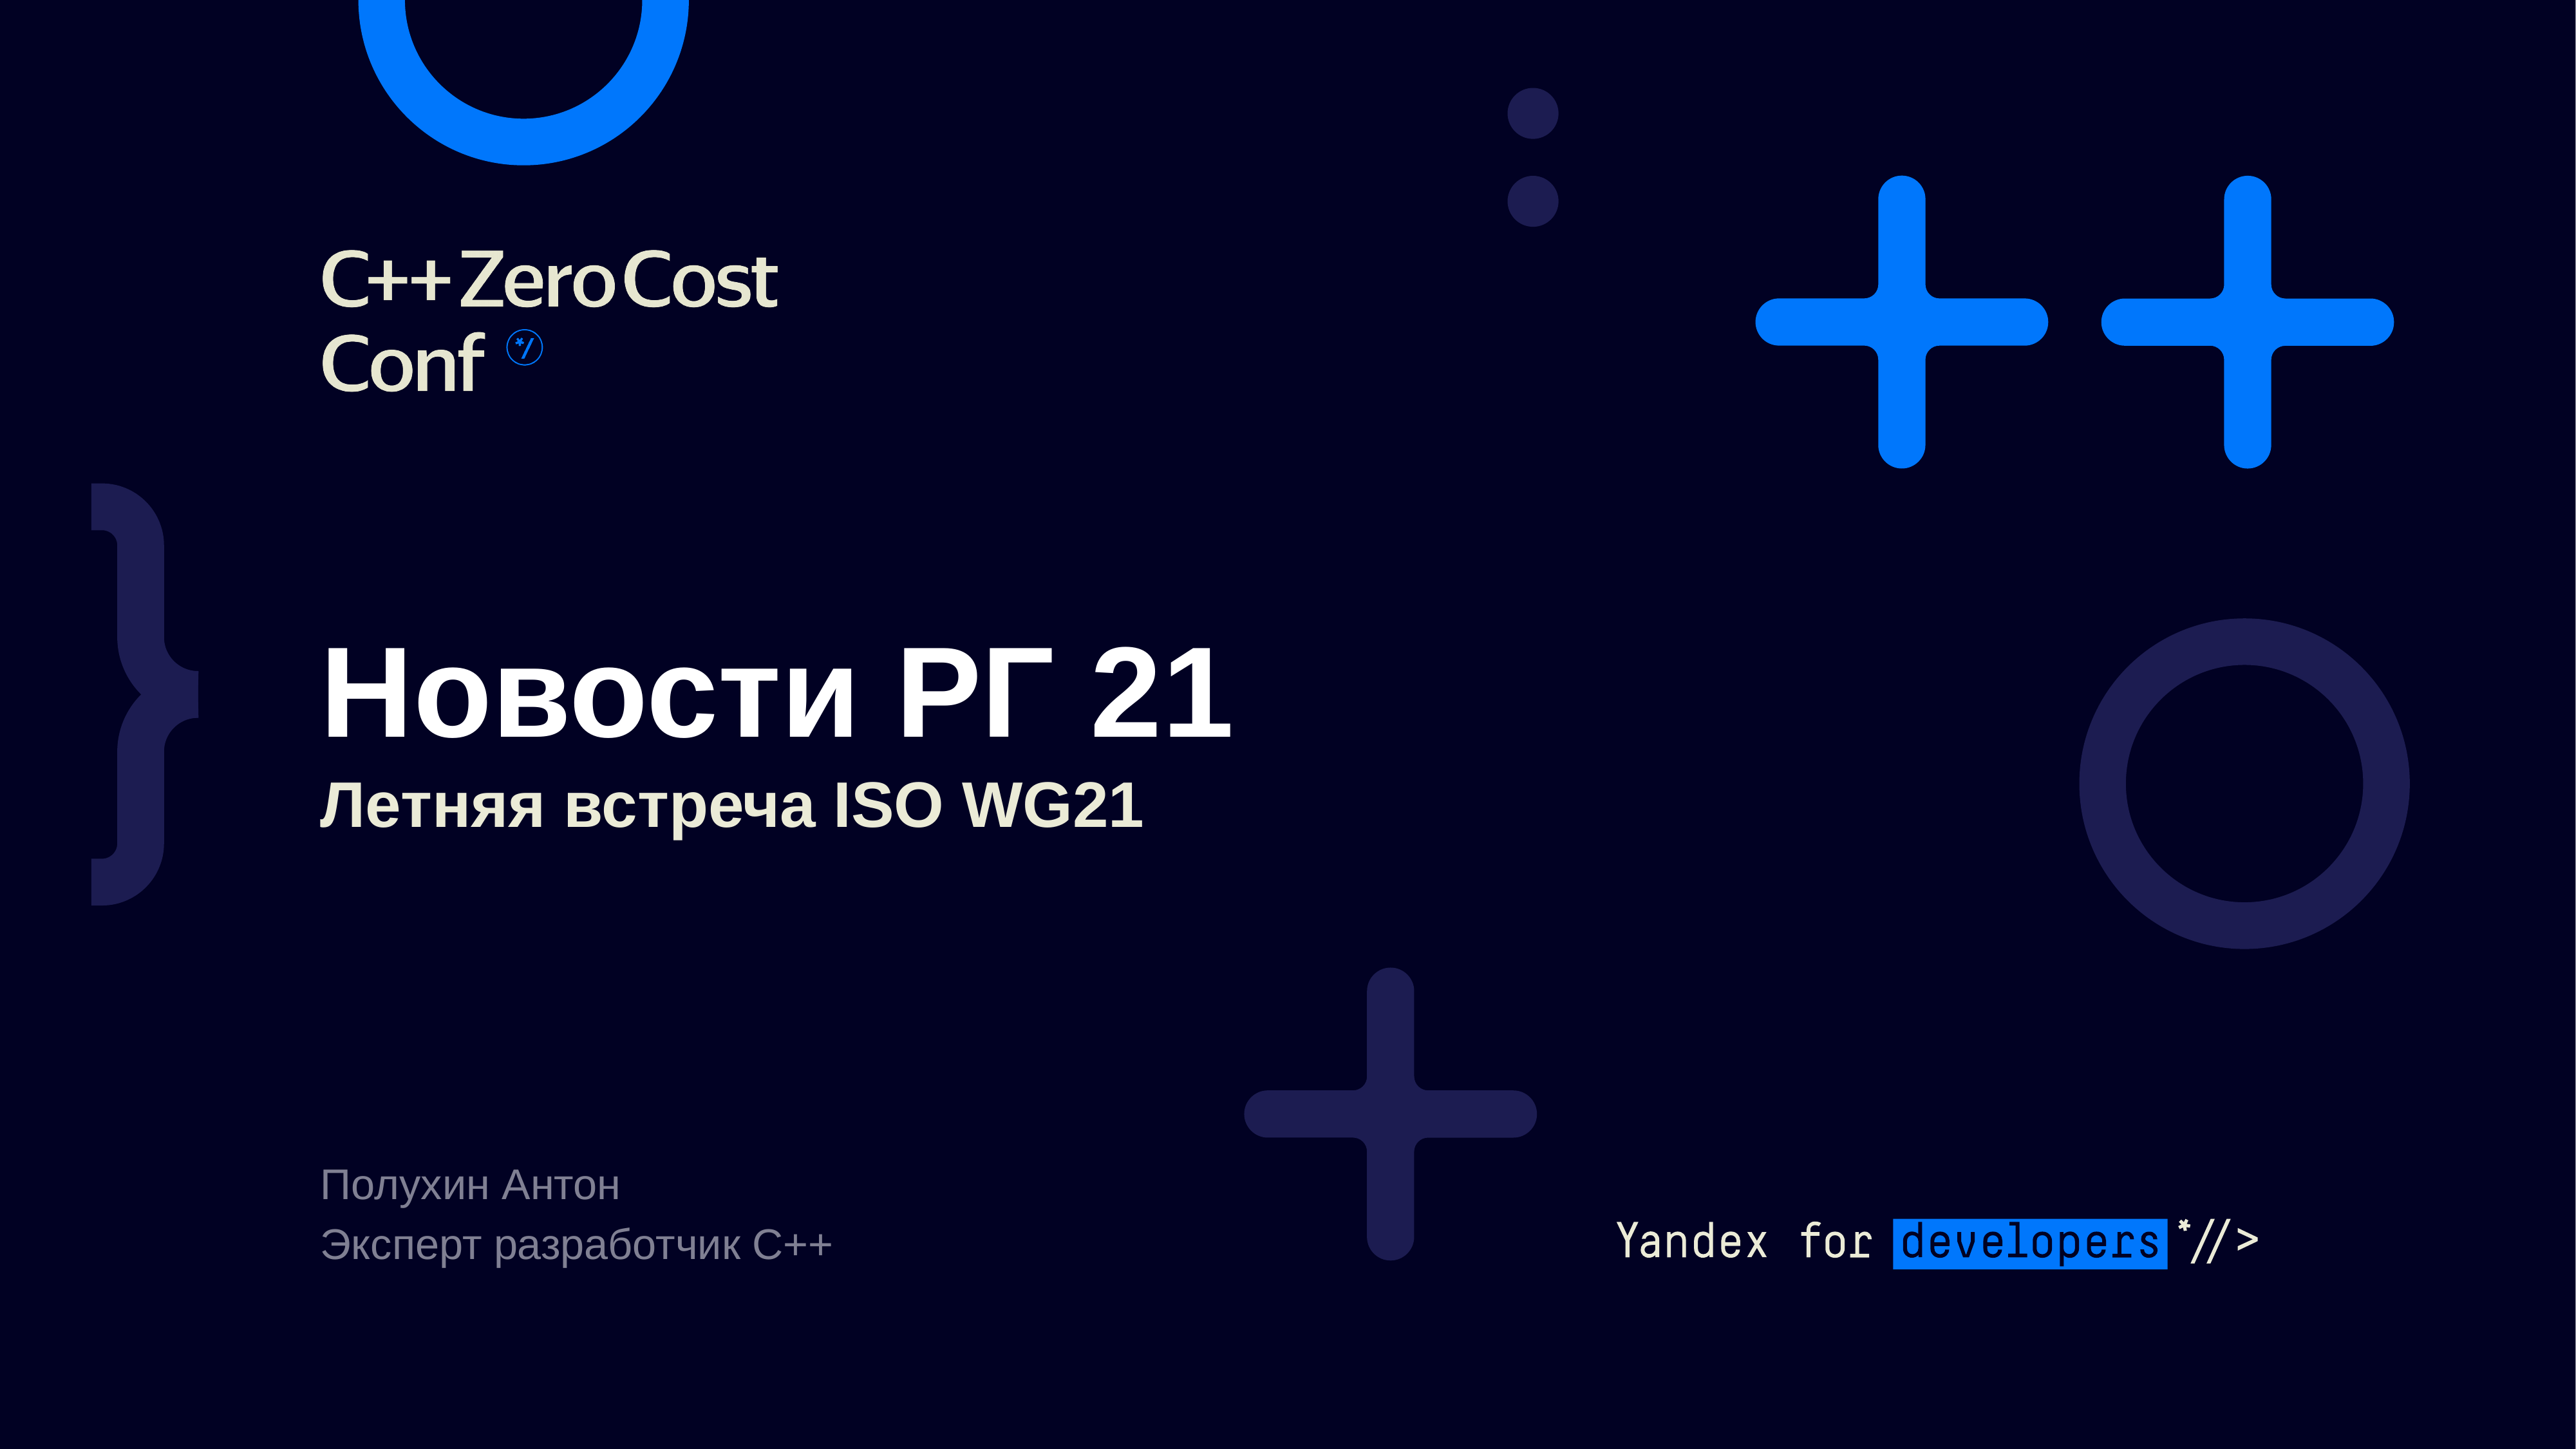

Новости РГ 21
Летняя встреча ISO WG21
# Полухин Антон
Эксперт разработчик C++